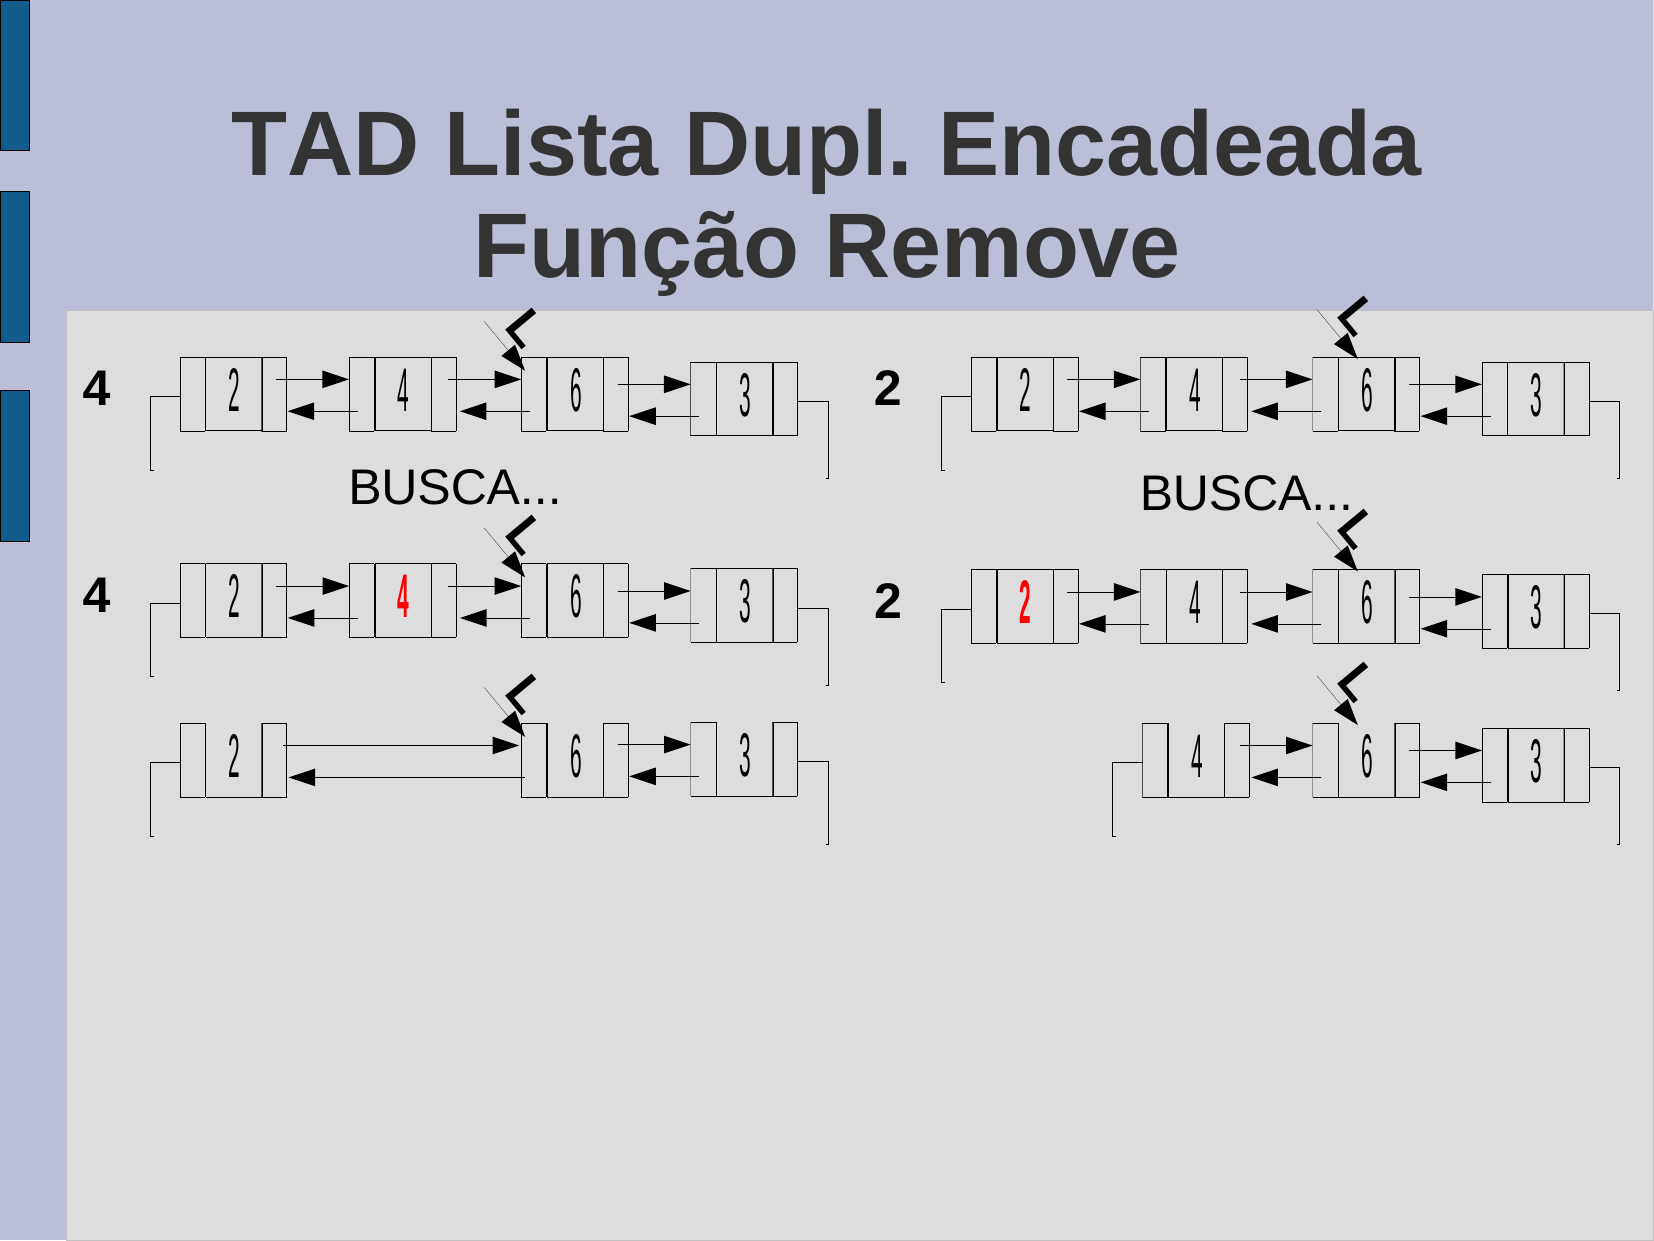

# TAD Lista Dupl. Encadeada Função Remove
L
2
L
4
BUSCA...
L
4
BUSCA...
L
2
L
L